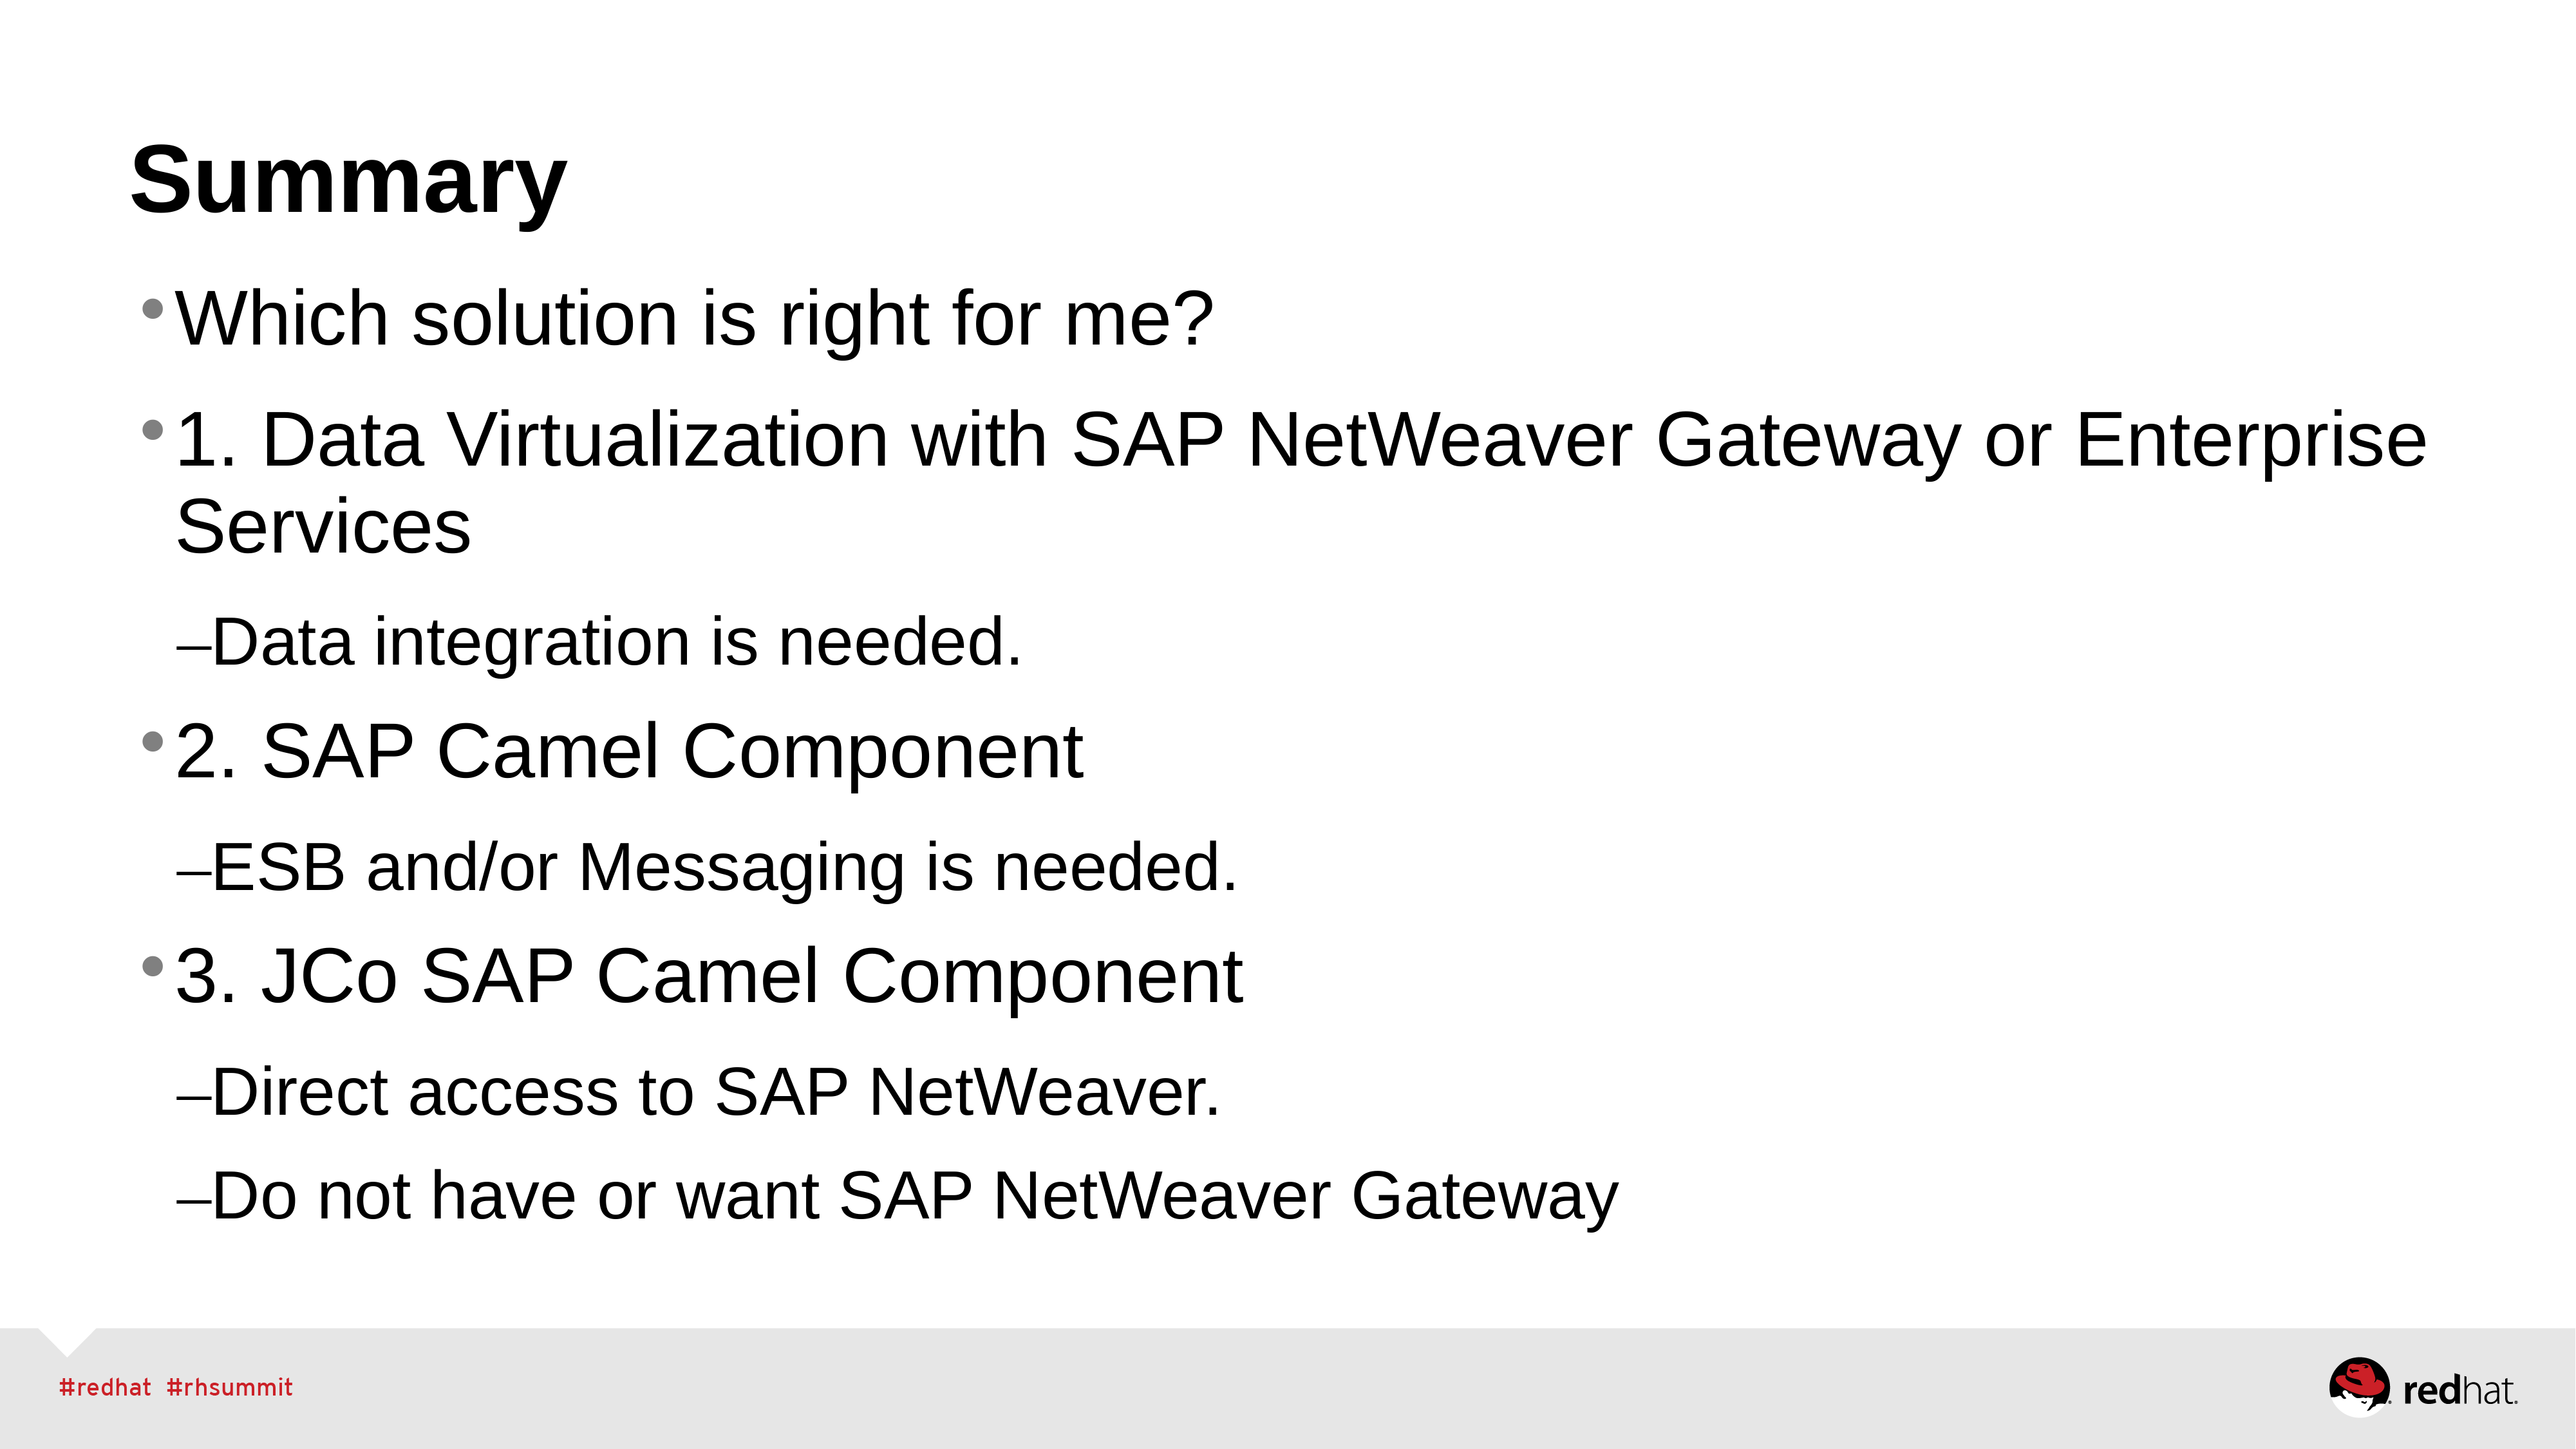

# Summary
Which solution is right for me?
1. Data Virtualization with SAP NetWeaver Gateway or Enterprise Services
Data integration is needed.
2. SAP Camel Component
ESB and/or Messaging is needed.
3. JCo SAP Camel Component
Direct access to SAP NetWeaver.
Do not have or want SAP NetWeaver Gateway